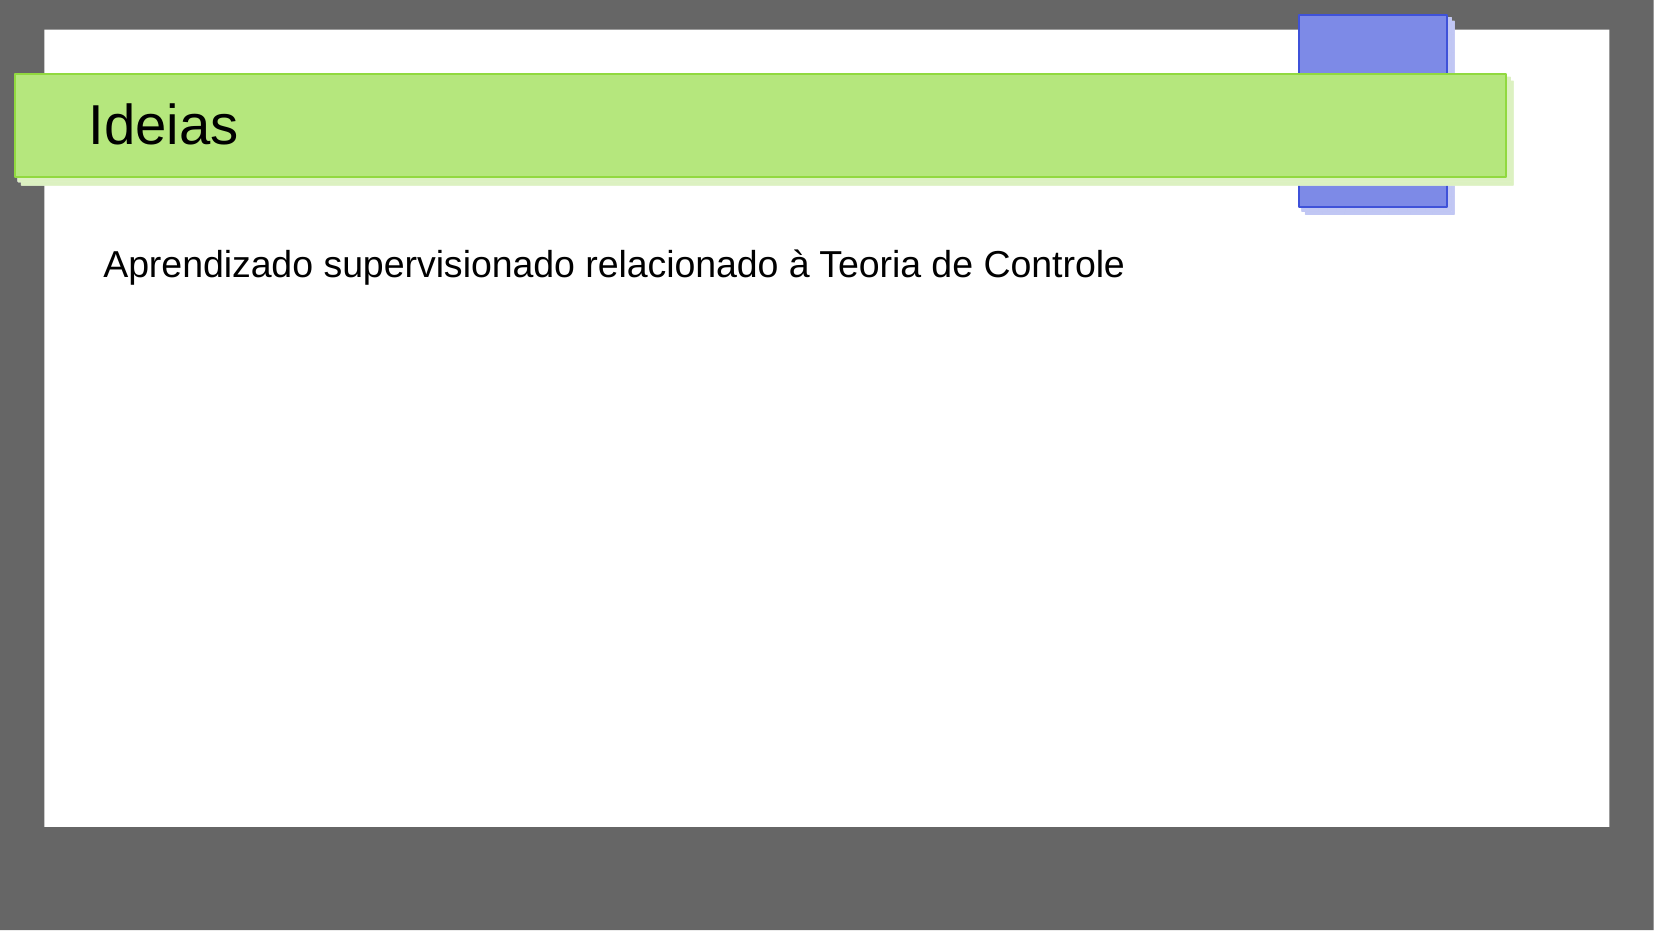

# Ideias
Aprendizado supervisionado relacionado à Teoria de Controle